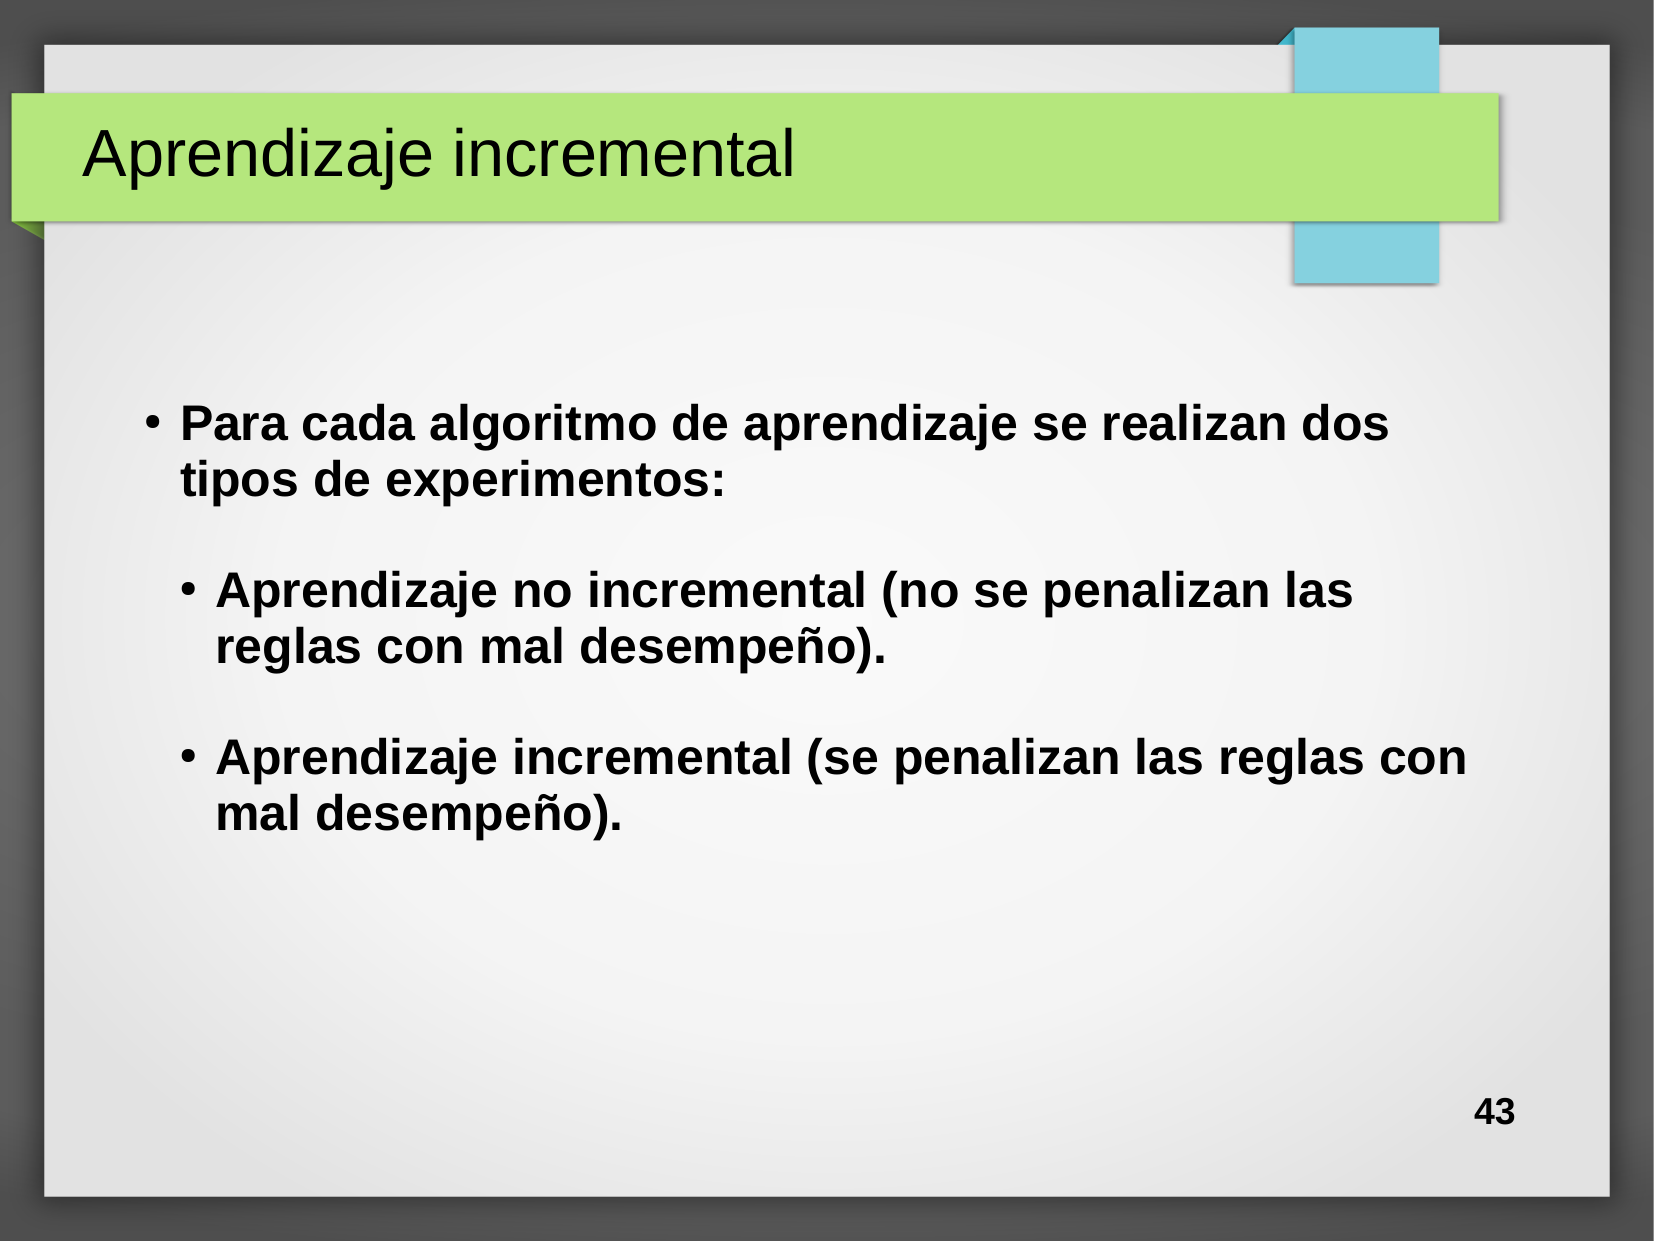

# Aprendizaje incremental
Para cada algoritmo de aprendizaje se realizan dos tipos de experimentos:
Aprendizaje no incremental (no se penalizan las reglas con mal desempeño).
Aprendizaje incremental (se penalizan las reglas con mal desempeño).